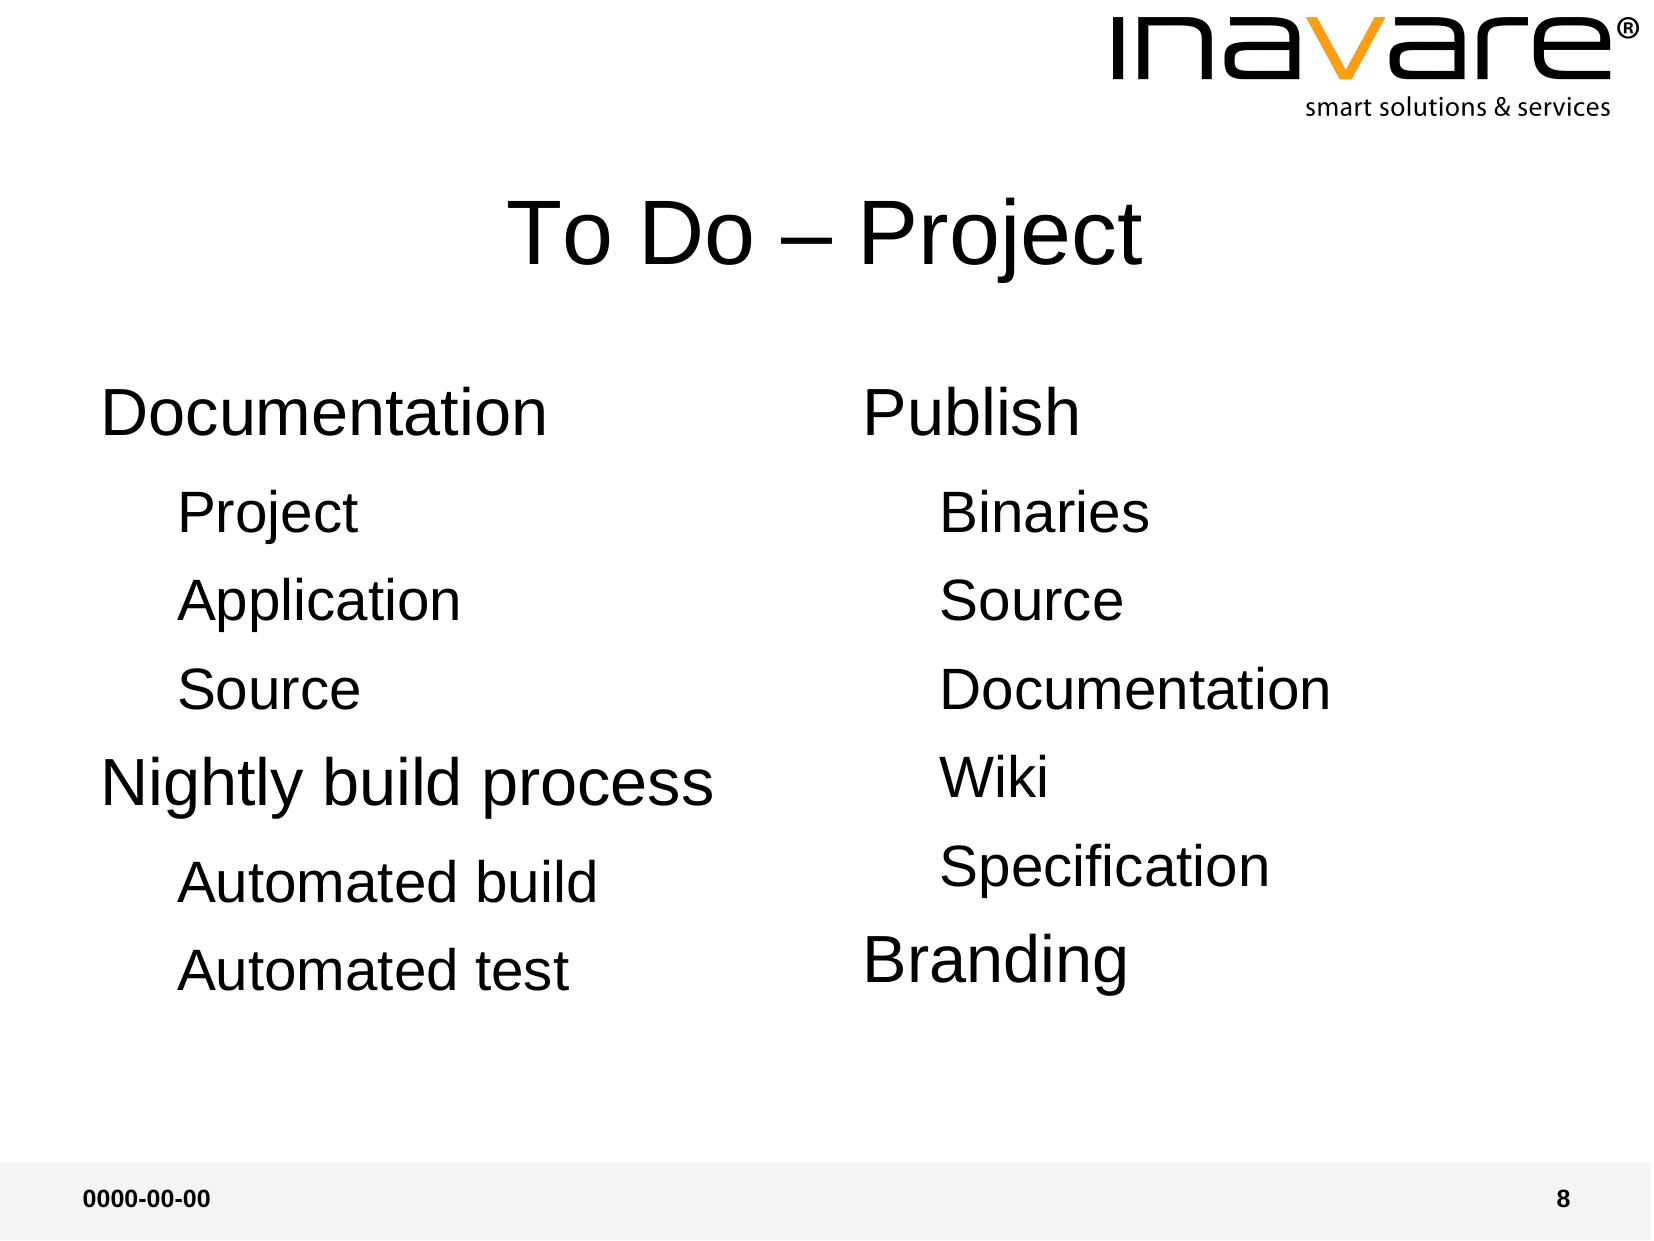

# To Do – Project
Documentation
Project
Application
Source
Nightly build process
Automated build
Automated test
Publish
Binaries
Source
Documentation
Wiki
Specification
Branding
0000-00-00
8